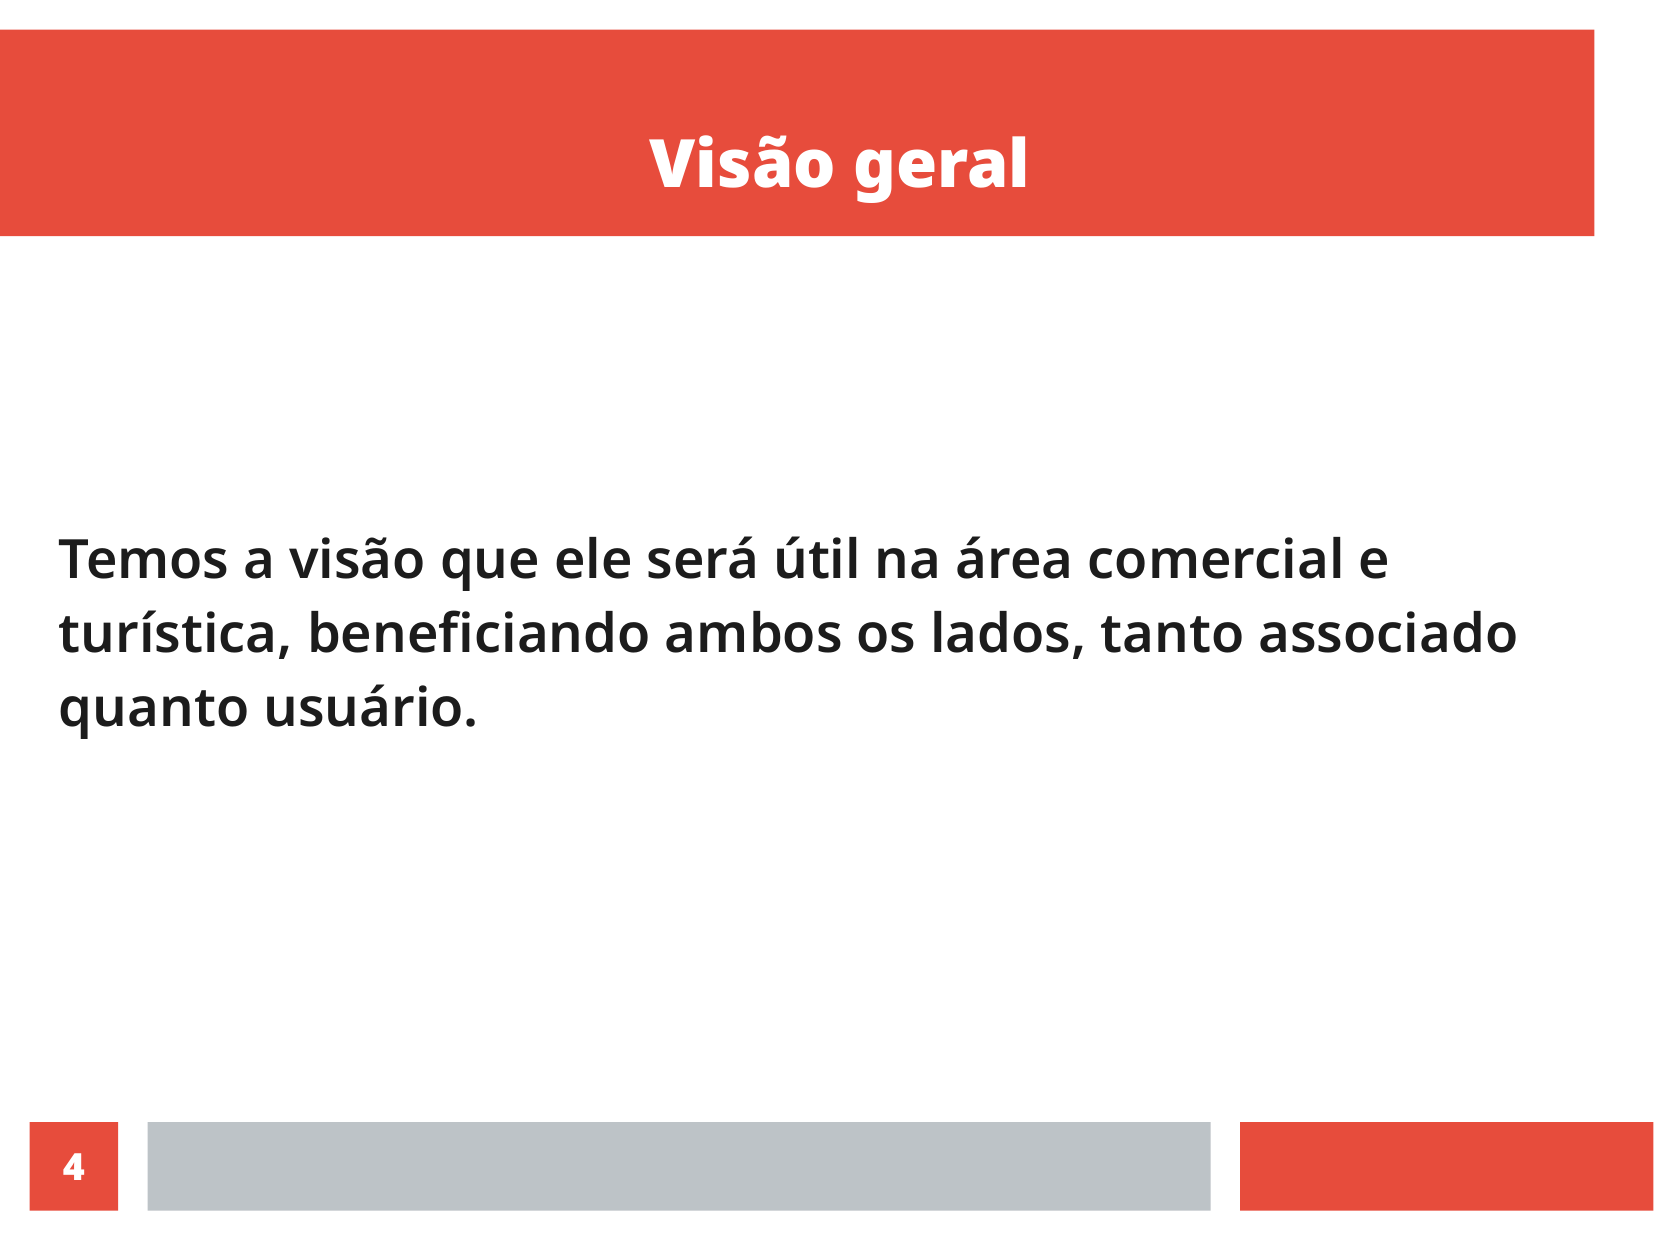

# Visão geral
Temos a visão que ele será útil na área comercial e turística, beneficiando ambos os lados, tanto associado quanto usuário.
4